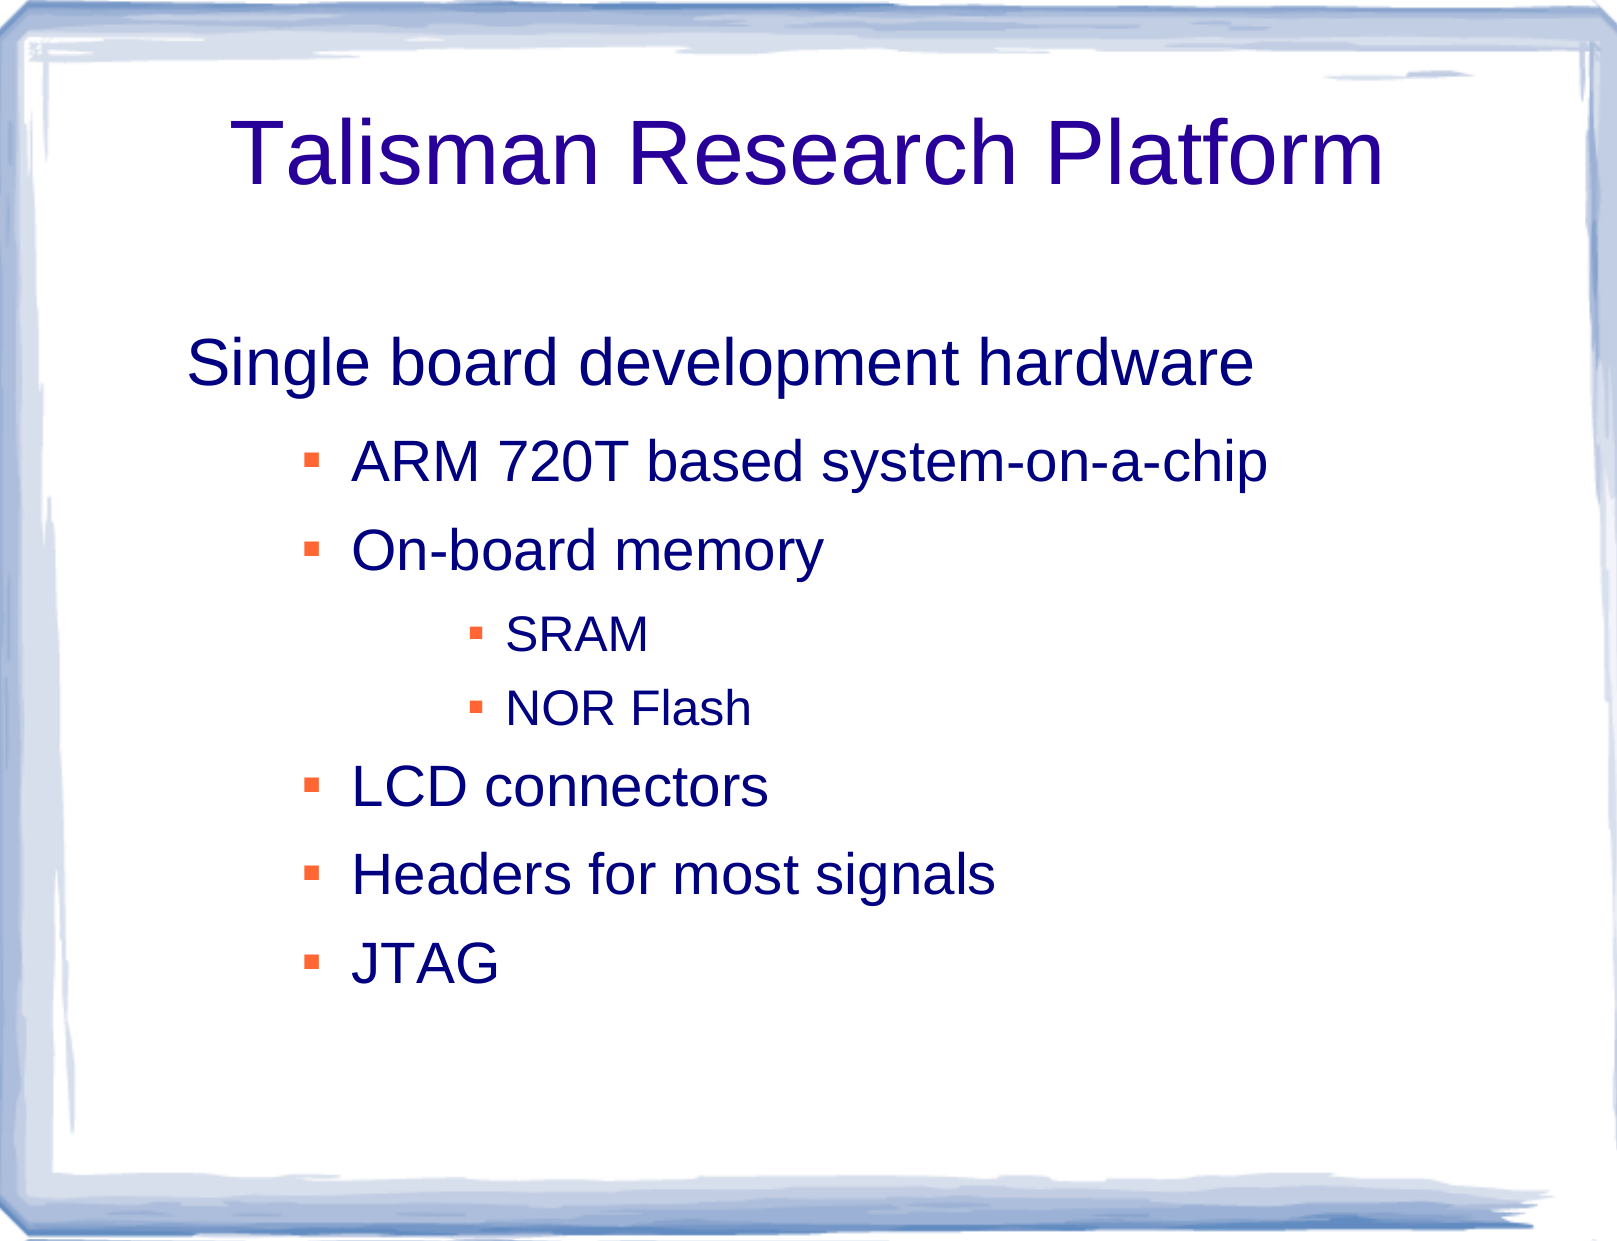

# Talisman Research Platform
Single board development hardware
ARM 720T based system-on-a-chip
On-board memory
SRAM
NOR Flash
LCD connectors
Headers for most signals
JTAG